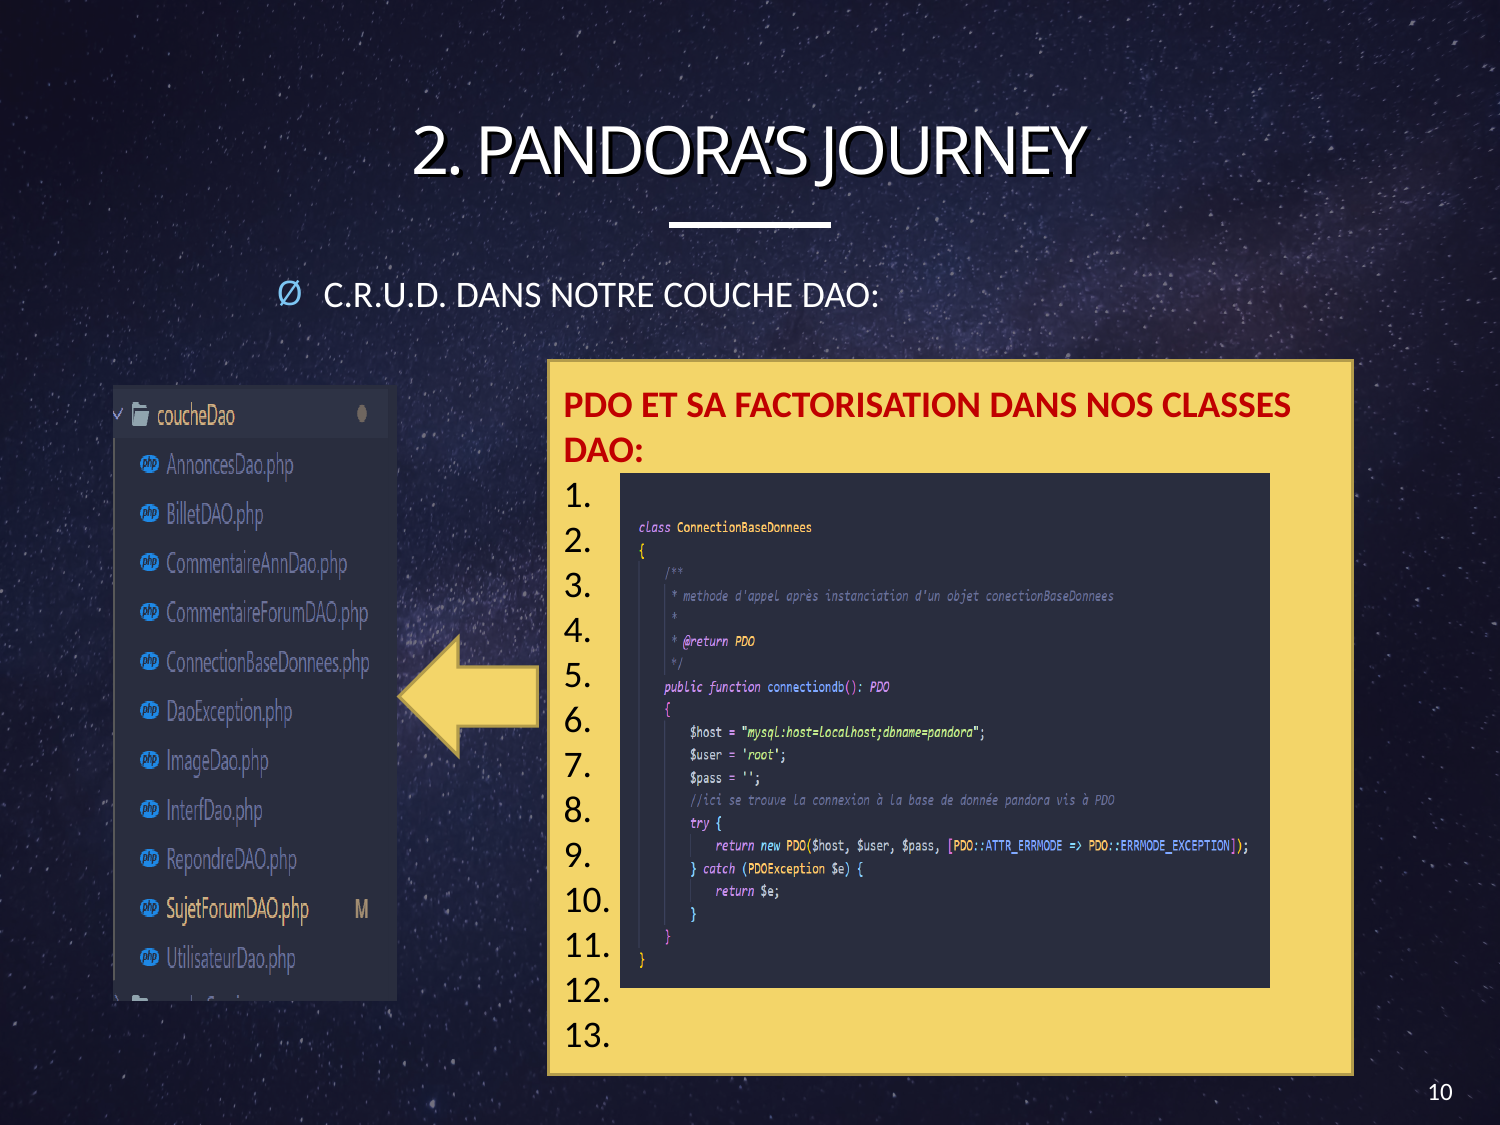

# 2. PANDORA’S JOURNEY
C.R.U.D. DANS NOTRE COUCHE DAO:
PDO ET SA FACTORISATION DANS NOS CLASSES DAO: